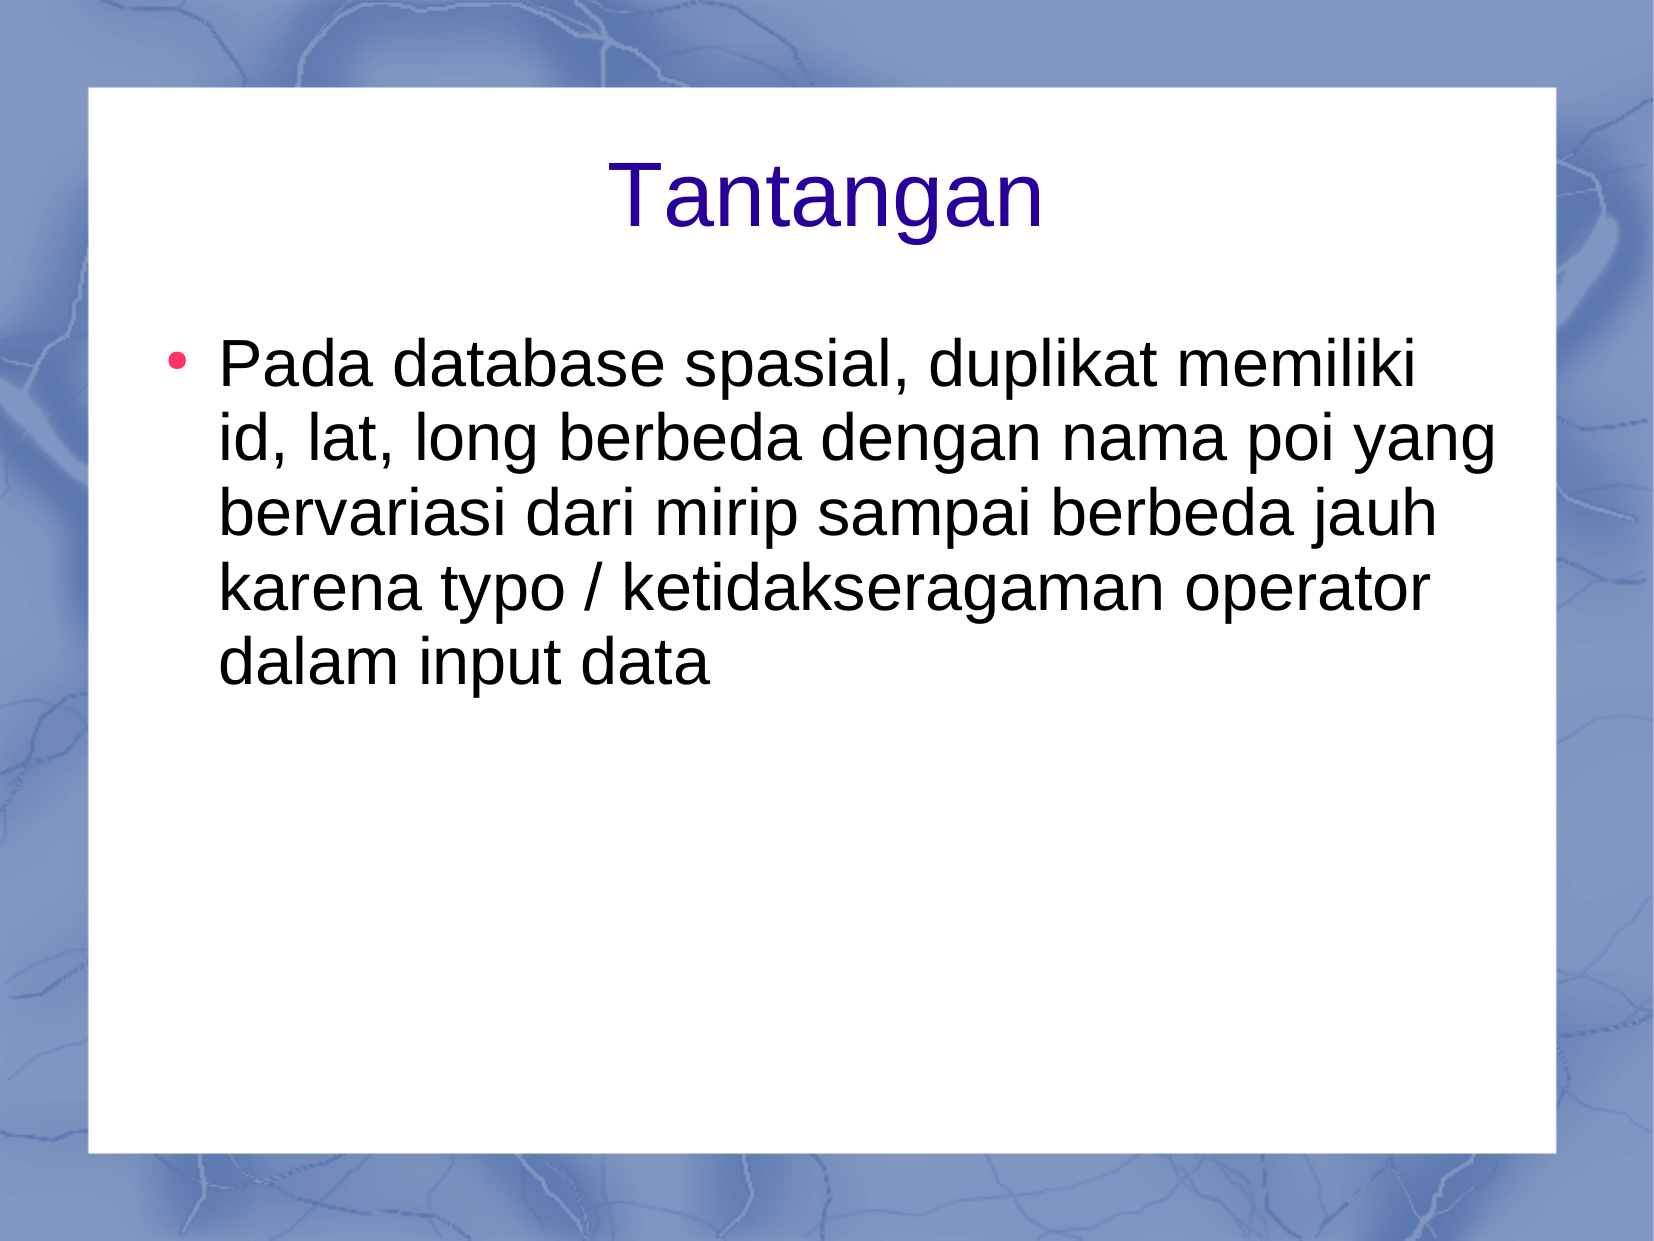

# Tantangan
Pada database spasial, duplikat memiliki id, lat, long berbeda dengan nama poi yang bervariasi dari mirip sampai berbeda jauh karena typo / ketidakseragaman operator dalam input data